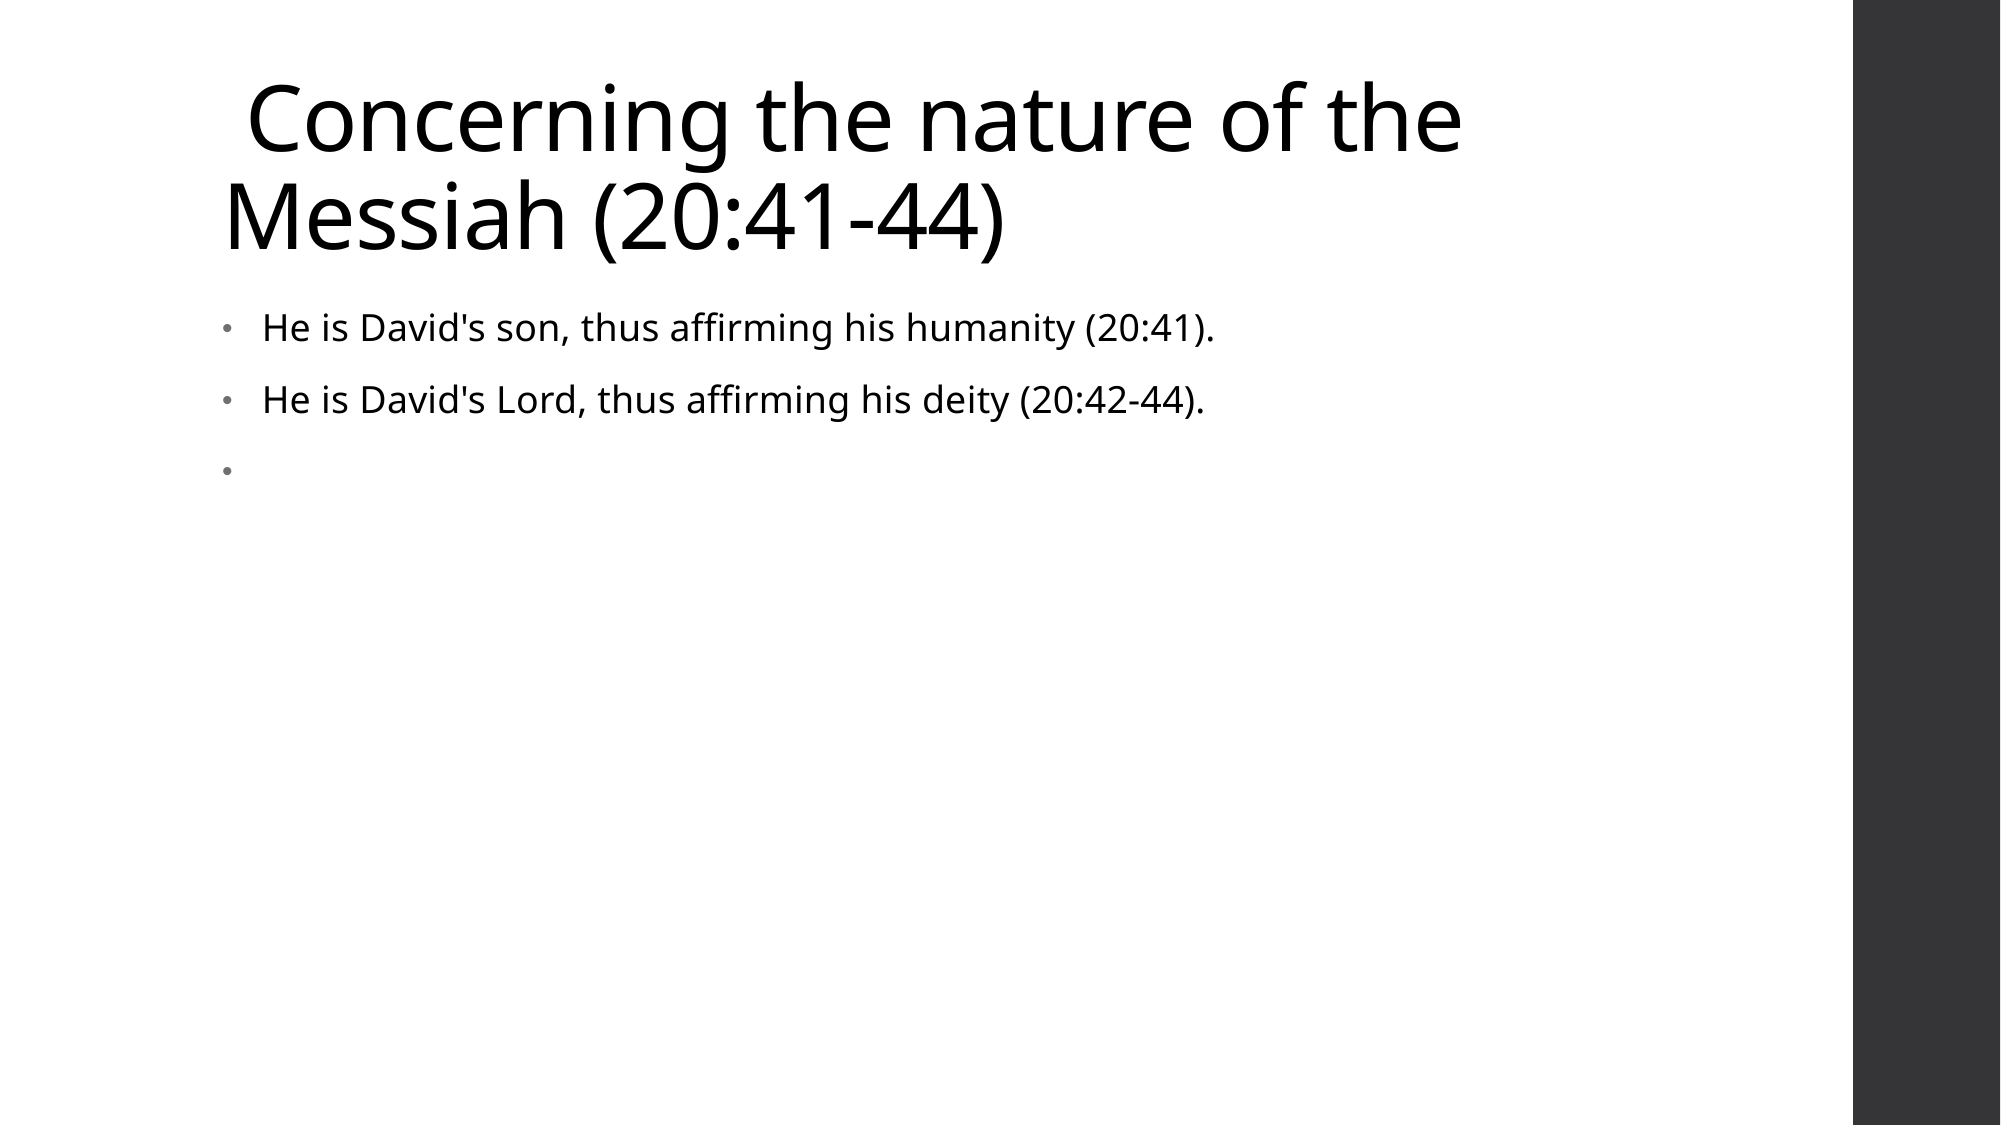

# Concerning the nature of the Messiah (20:41-44)
 He is David's son, thus affirming his humanity (20:41).
 He is David's Lord, thus affirming his deity (20:42-44).